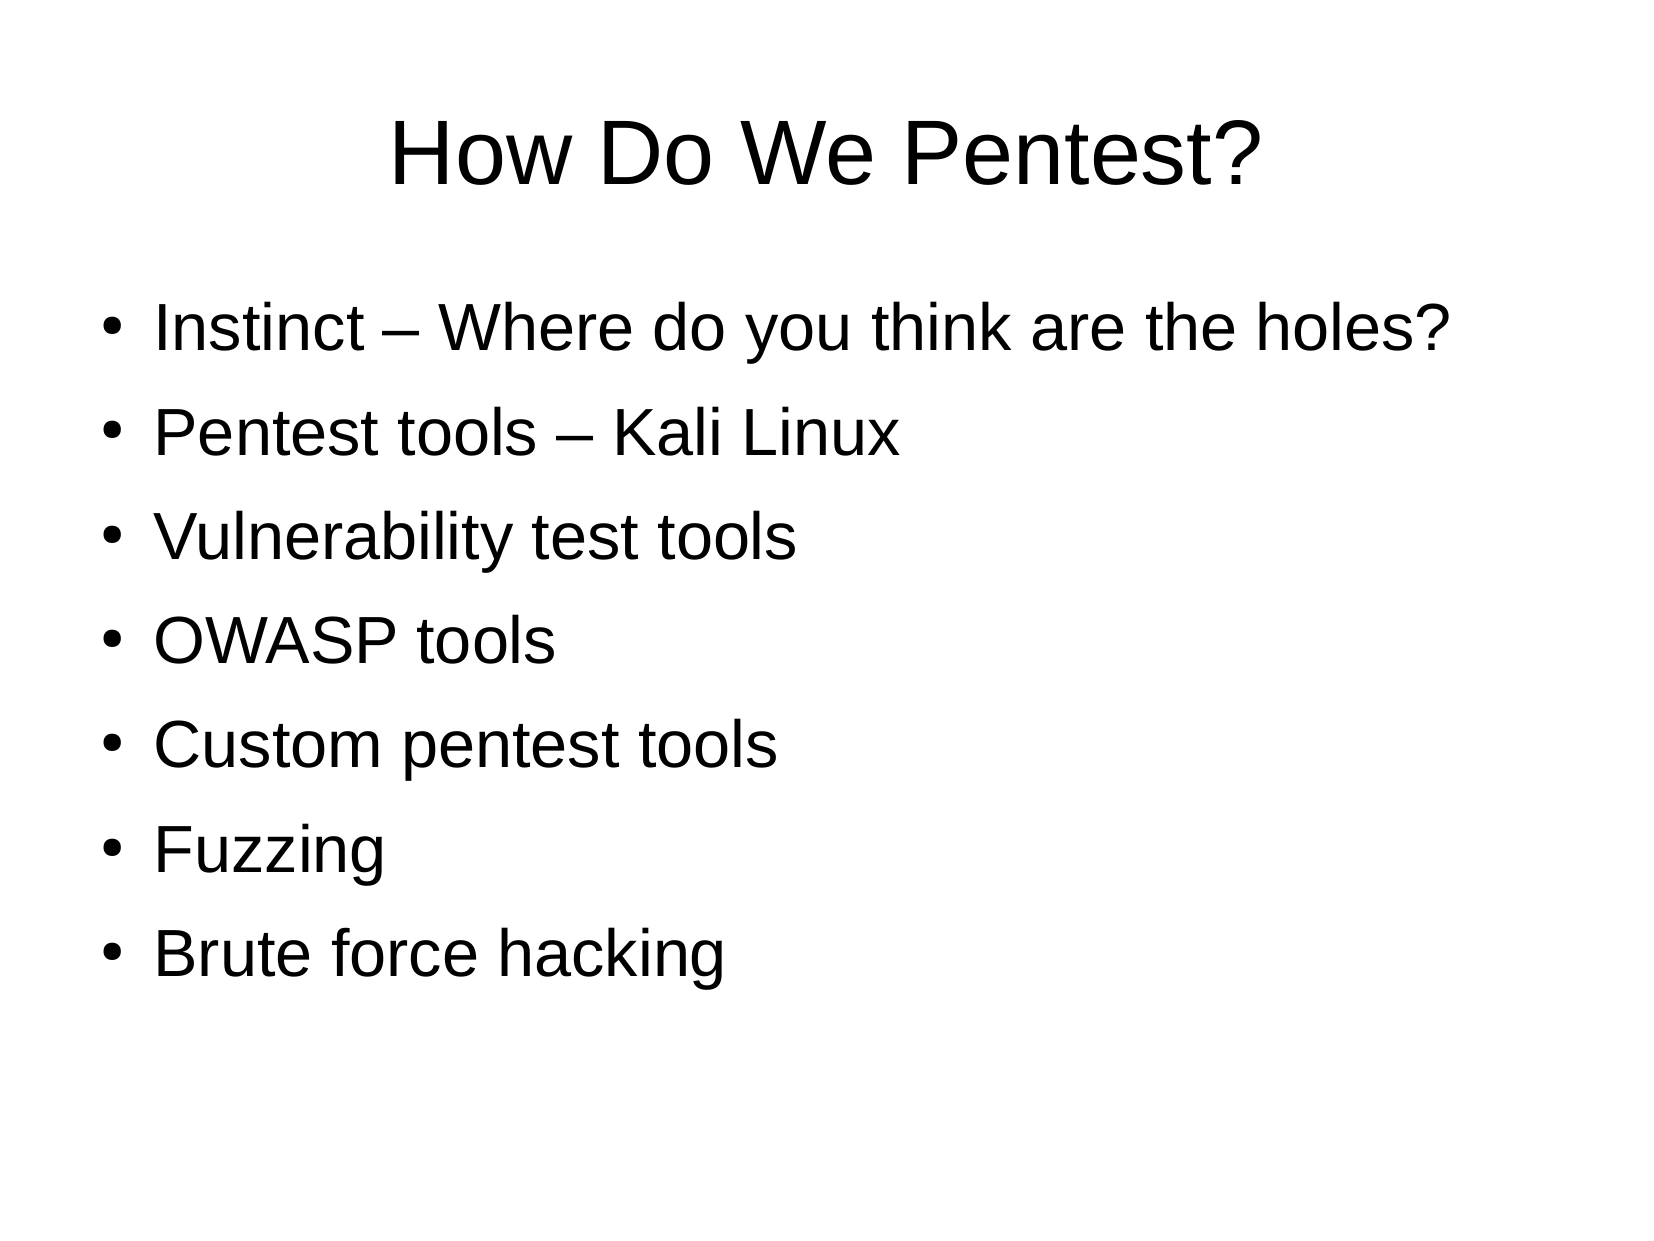

# How Do We Pentest?
Instinct – Where do you think are the holes?
Pentest tools – Kali Linux
Vulnerability test tools
OWASP tools
Custom pentest tools
Fuzzing
Brute force hacking